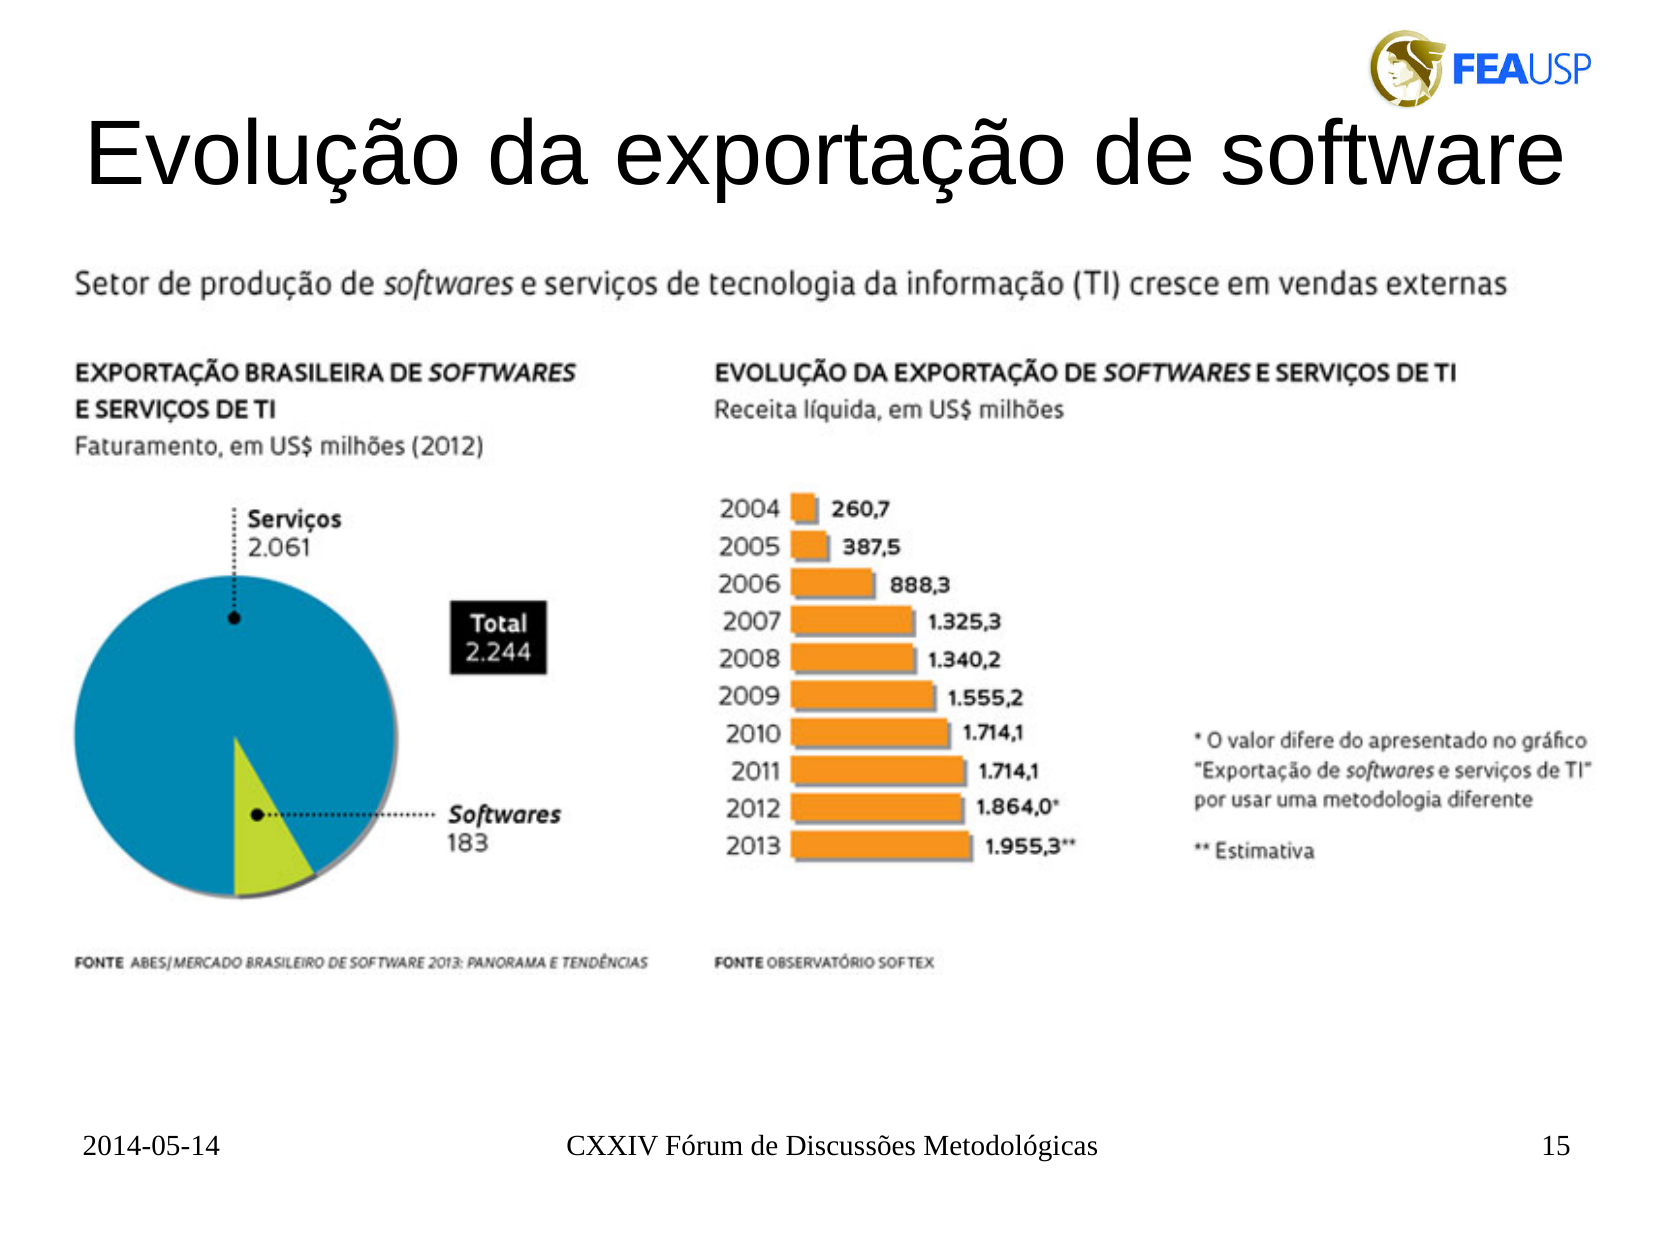

# Evolução da exportação de software
2014-05-14
CXXIV Fórum de Discussões Metodológicas
15